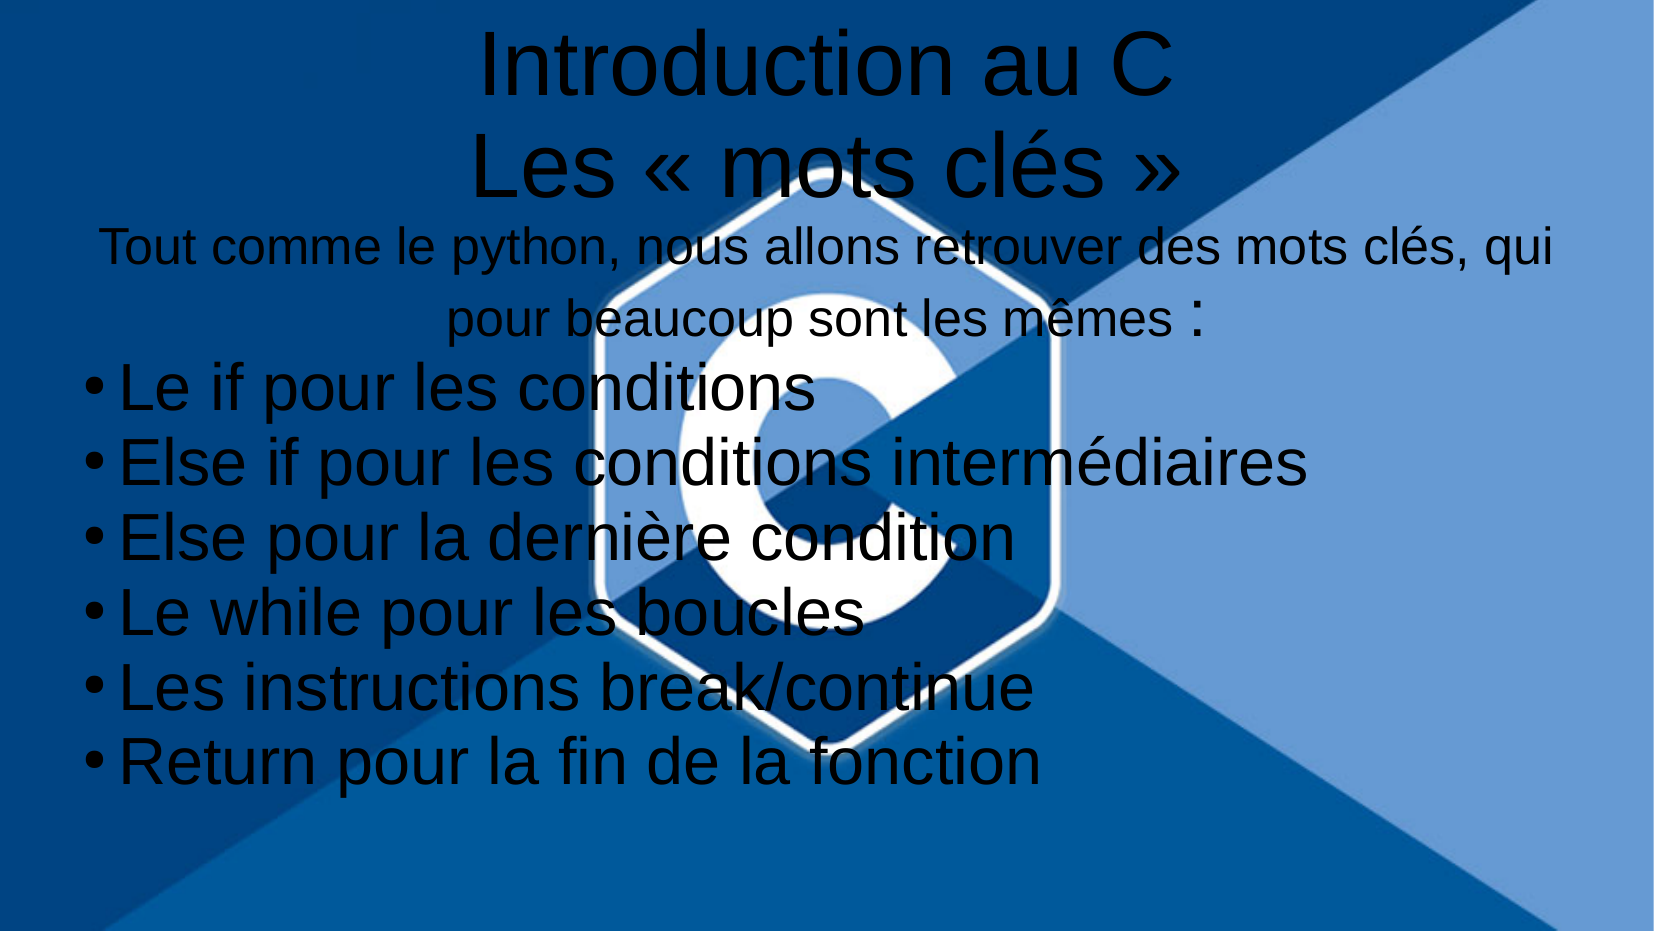

# Introduction au C Les « mots clés »
Tout comme le python, nous allons retrouver des mots clés, qui pour beaucoup sont les mêmes :
Le if pour les conditions
Else if pour les conditions intermédiaires
Else pour la dernière condition
Le while pour les boucles
Les instructions break/continue
Return pour la fin de la fonction